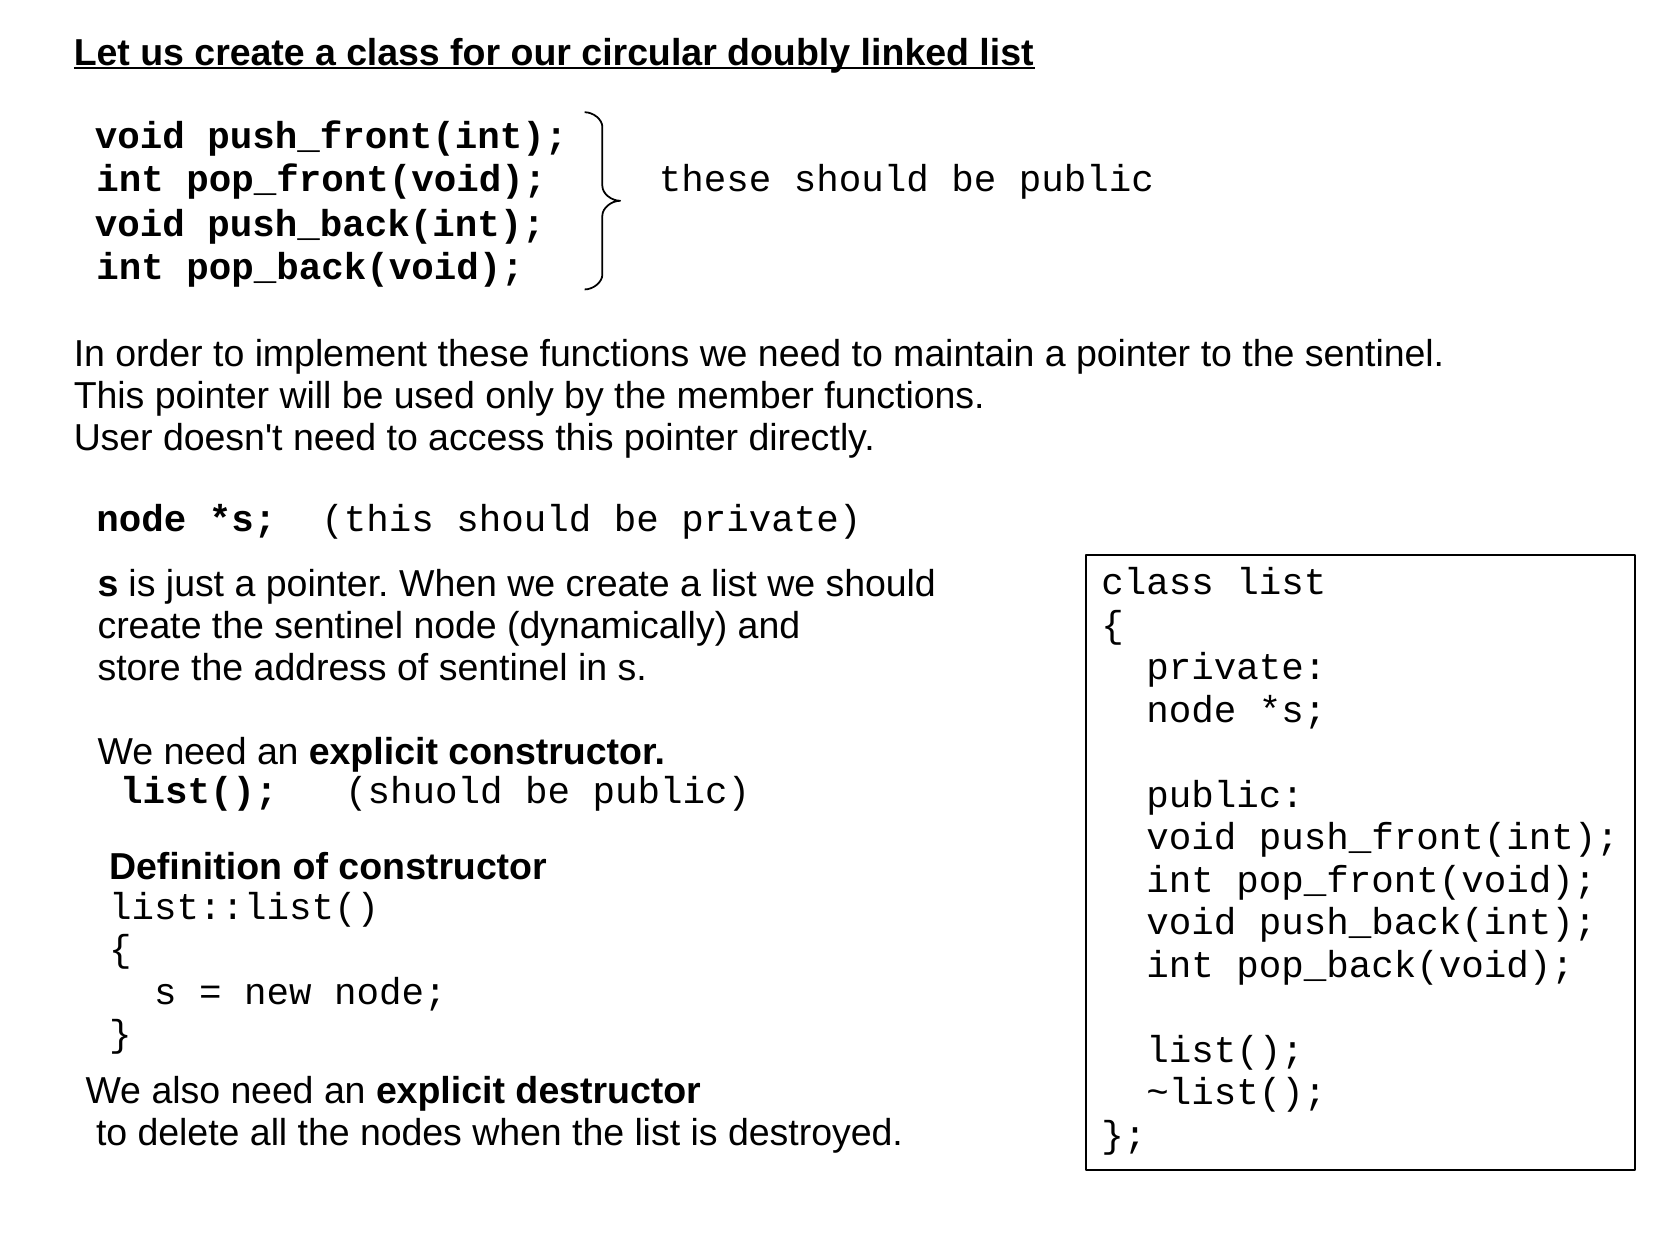

Let us create a class for our circular doubly linked list
 void push_front(int);
 int pop_front(void); these should be public
 void push_back(int);
 int pop_back(void);
In order to implement these functions we need to maintain a pointer to the sentinel.
This pointer will be used only by the member functions.
User doesn't need to access this pointer directly.
 node *s; (this should be private)
s is just a pointer. When we create a list we should
create the sentinel node (dynamically) and
store the address of sentinel in s.
We need an explicit constructor.
 list(); (shuold be public)
class list
{
 private:
 node *s;
 public:
 void push_front(int);
 int pop_front(void);
 void push_back(int);
 int pop_back(void);
 list();
 ~list();
};
Definition of constructor
list::list()
{
 s = new node;
}
We also need an explicit destructor
 to delete all the nodes when the list is destroyed.